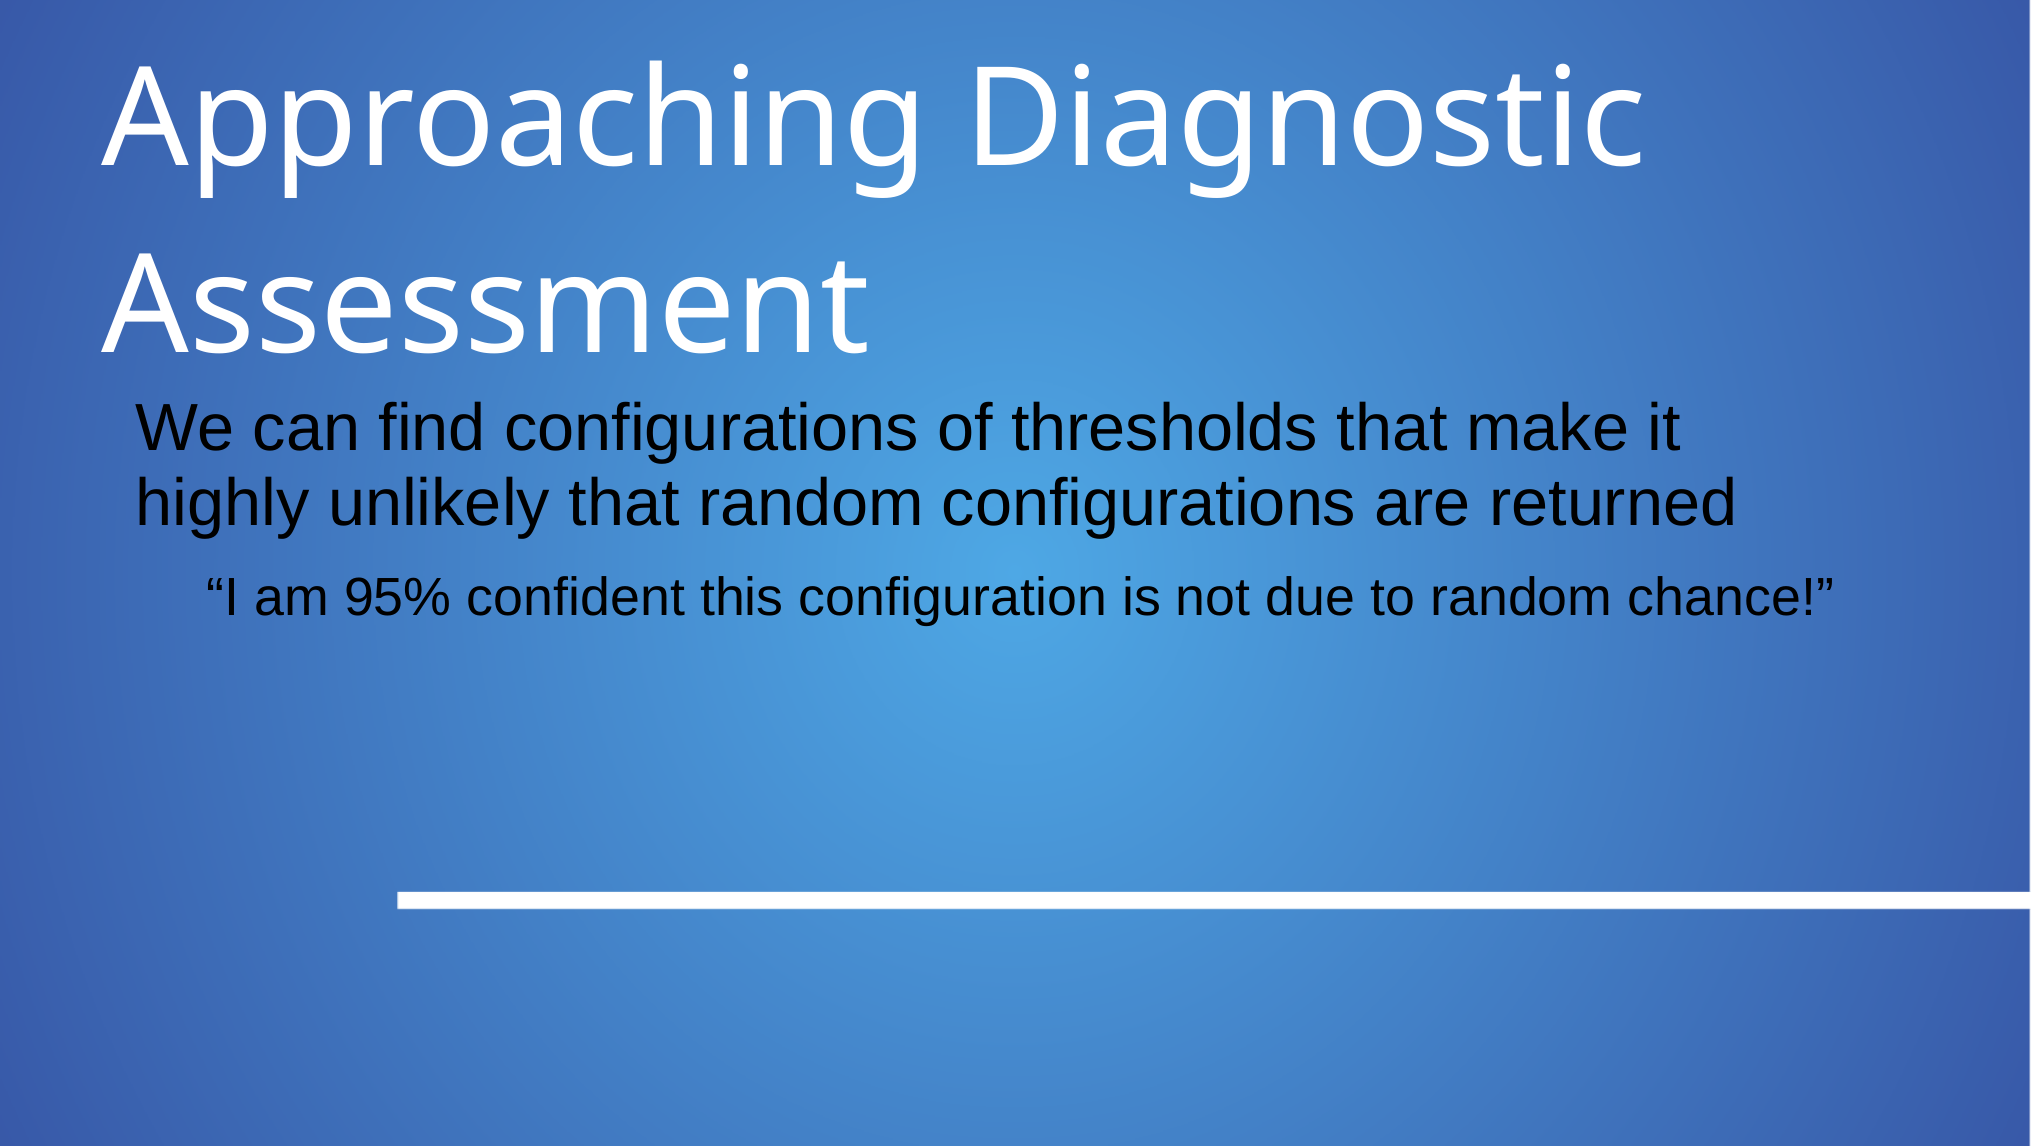

# Approaching Diagnostic Assessment
We can find configurations of thresholds that make it highly unlikely that random configurations are returned
“I am 95% confident this configuration is not due to random chance!”